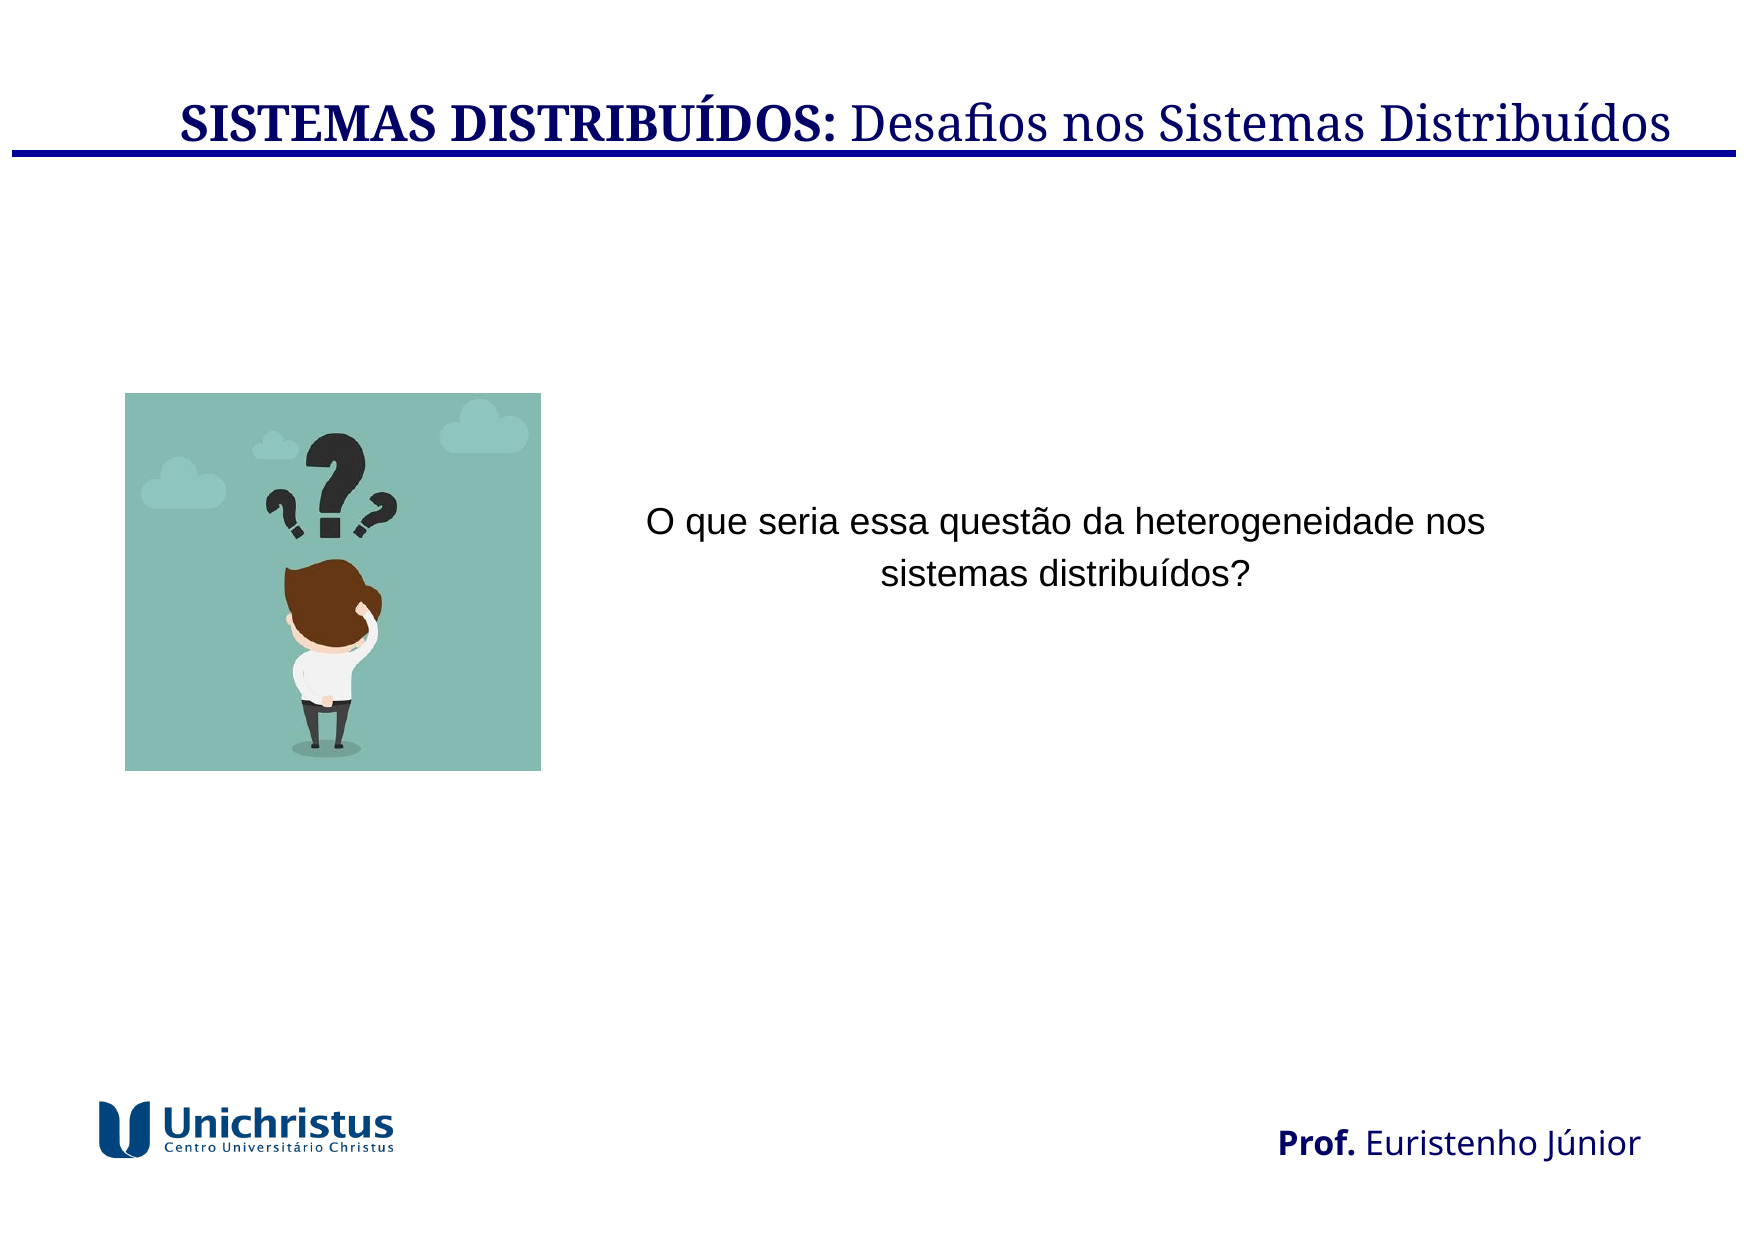

SISTEMAS DISTRIBUÍDOS: Desafios nos Sistemas Distribuídos
O que seria essa questão da heterogeneidade nos sistemas distribuídos?
Prof. Euristenho Júnior